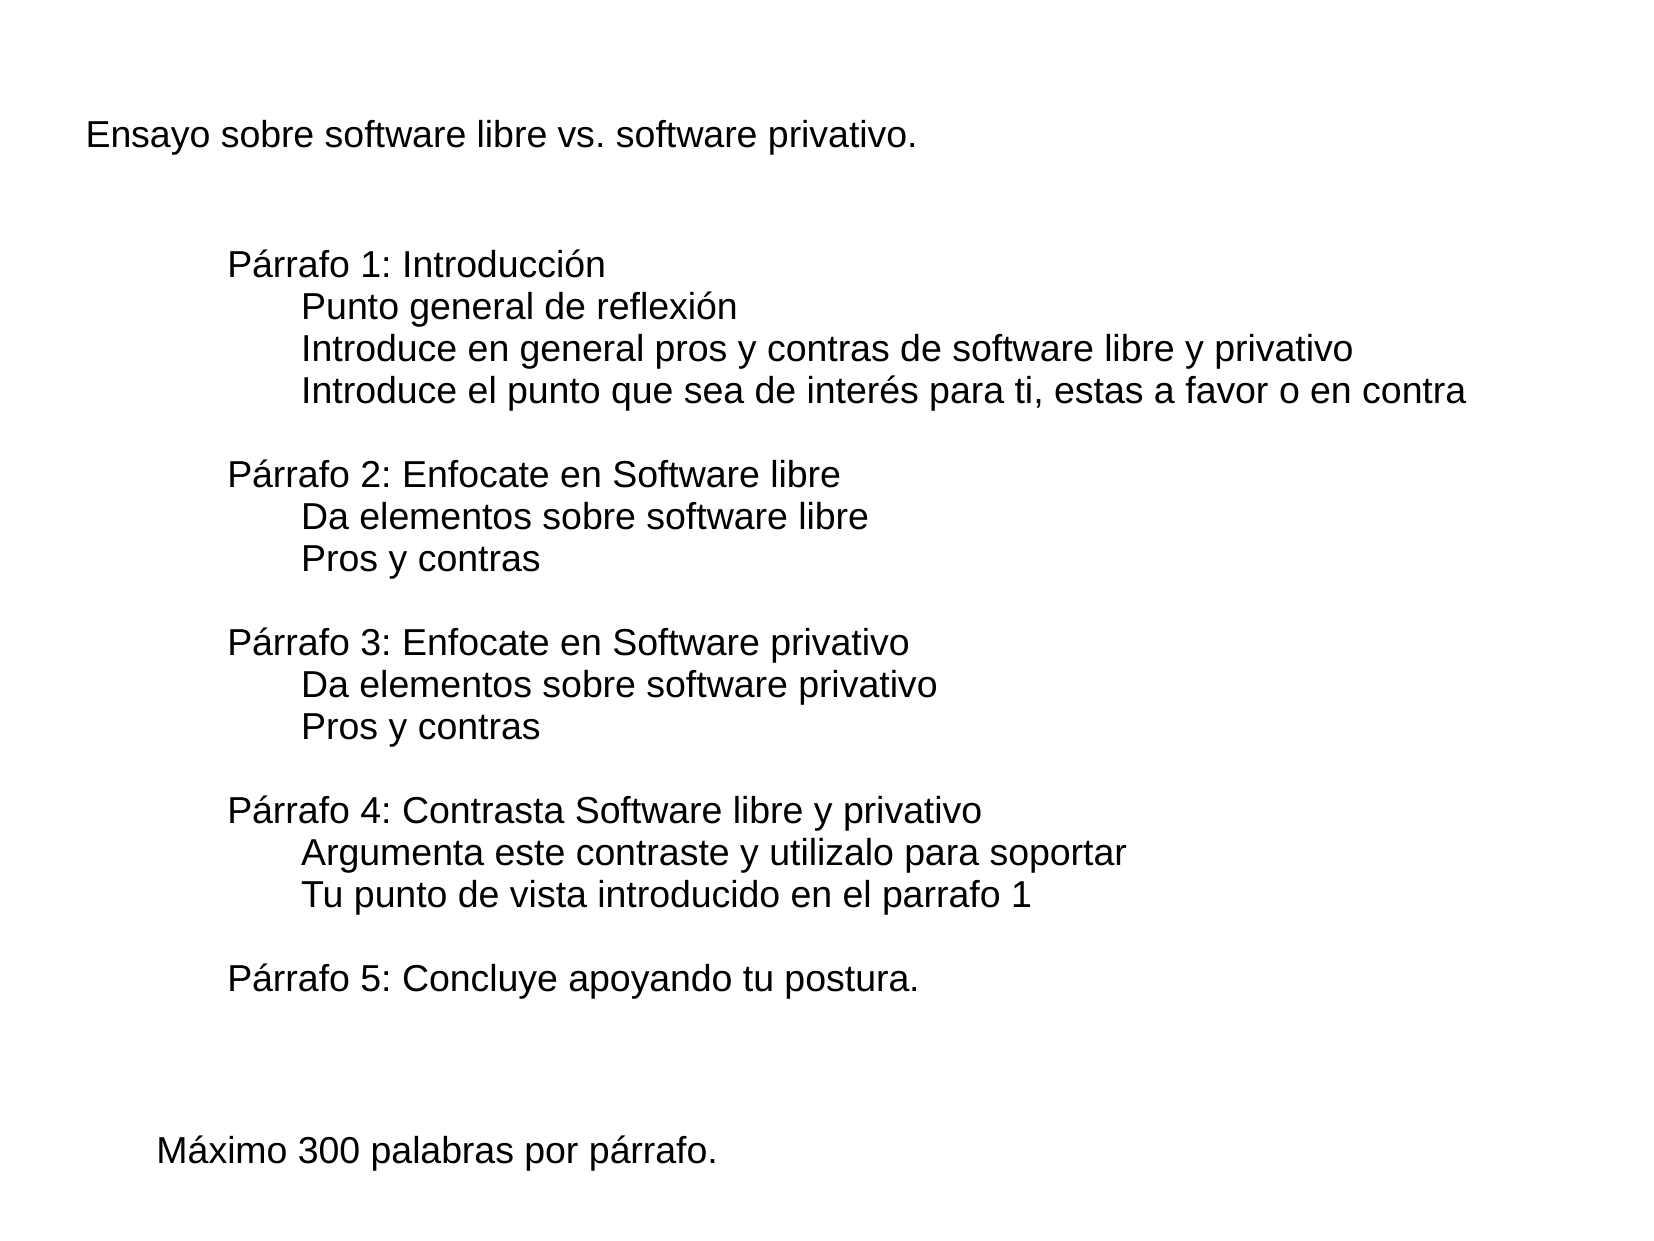

Ensayo sobre software libre vs. software privativo.
Párrafo 1: Introducción
	Punto general de reflexión
	Introduce en general pros y contras de software libre y privativo
	Introduce el punto que sea de interés para ti, estas a favor o en contra
Párrafo 2: Enfocate en Software libre
	Da elementos sobre software libre
	Pros y contras
Párrafo 3: Enfocate en Software privativo
 	Da elementos sobre software privativo
	Pros y contras
Párrafo 4: Contrasta Software libre y privativo
	Argumenta este contraste y utilizalo para soportar
	Tu punto de vista introducido en el parrafo 1
Párrafo 5: Concluye apoyando tu postura.
Máximo 300 palabras por párrafo.